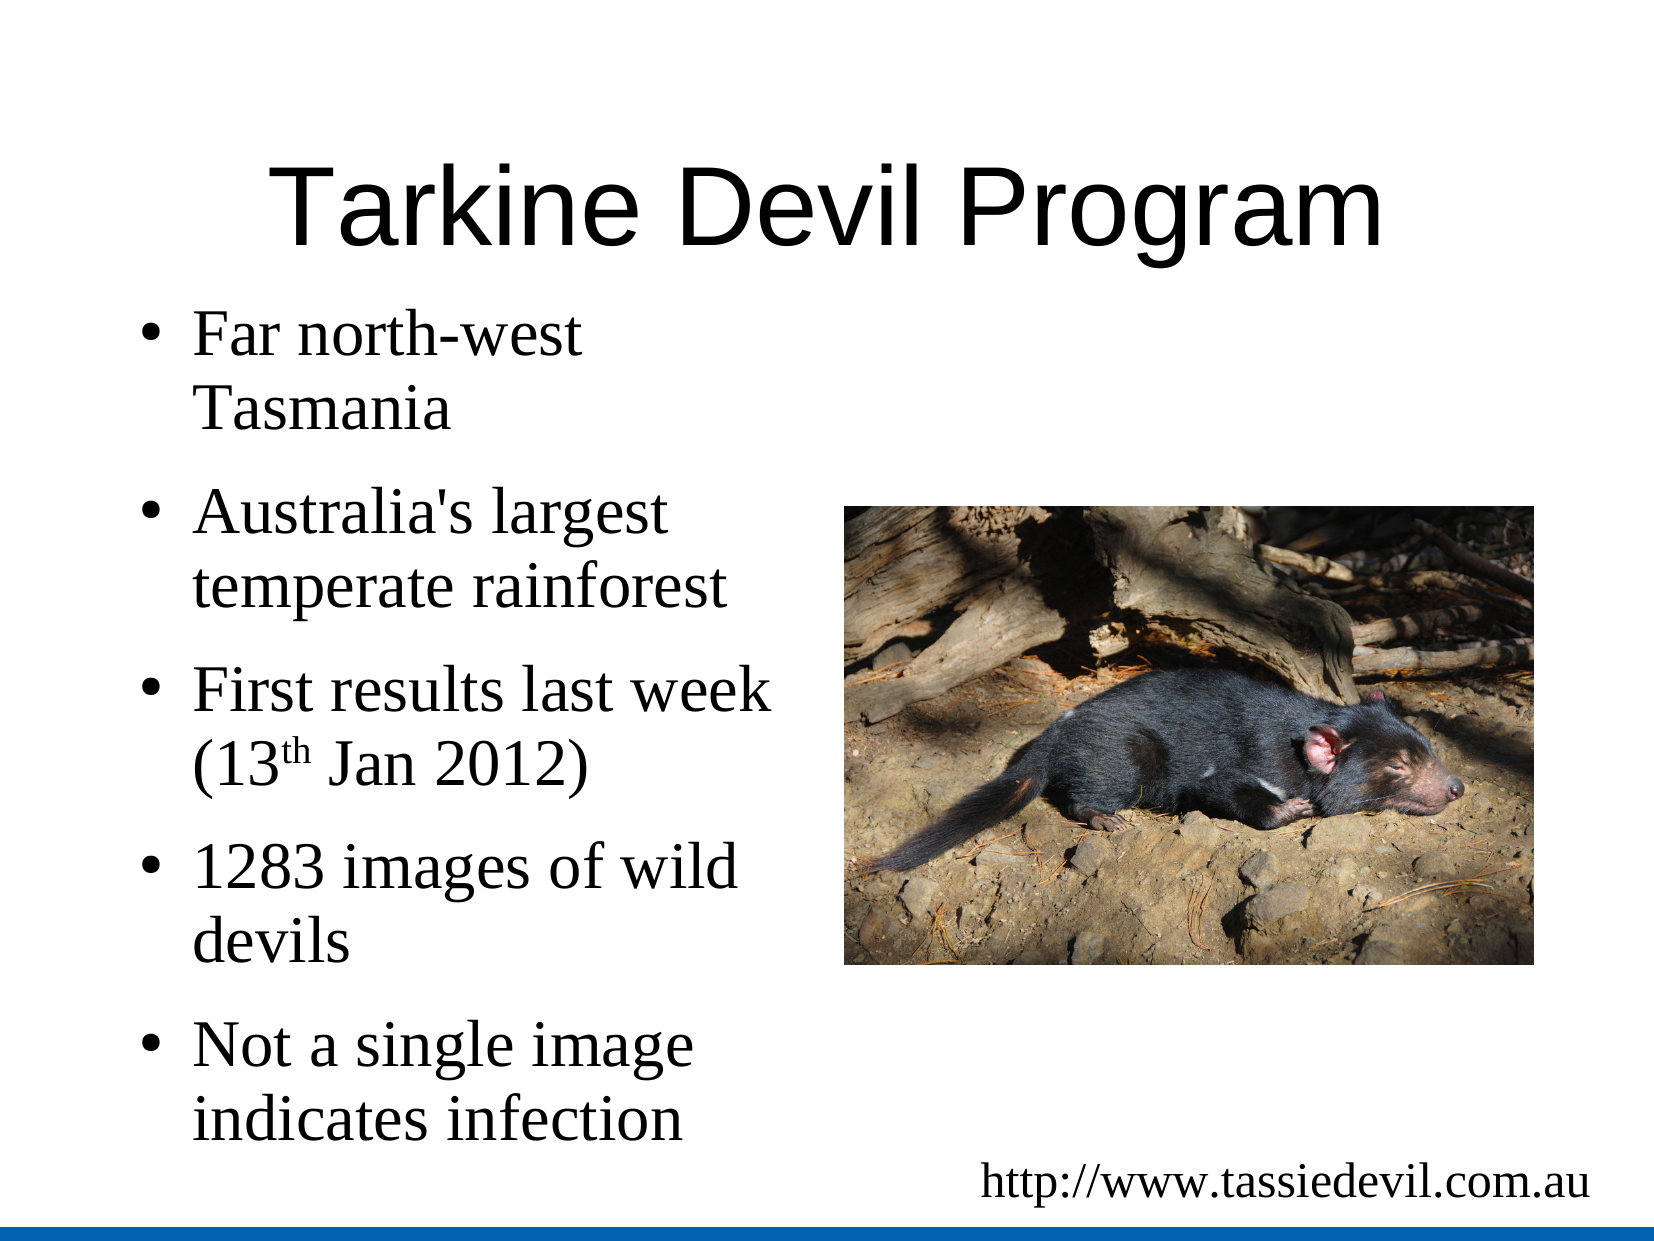

# Tarkine Devil Program
Far north-west Tasmania
Australia's largest temperate rainforest
First results last week (13th Jan 2012)
1283 images of wild devils
Not a single image indicates infection
http://www.tassiedevil.com.au